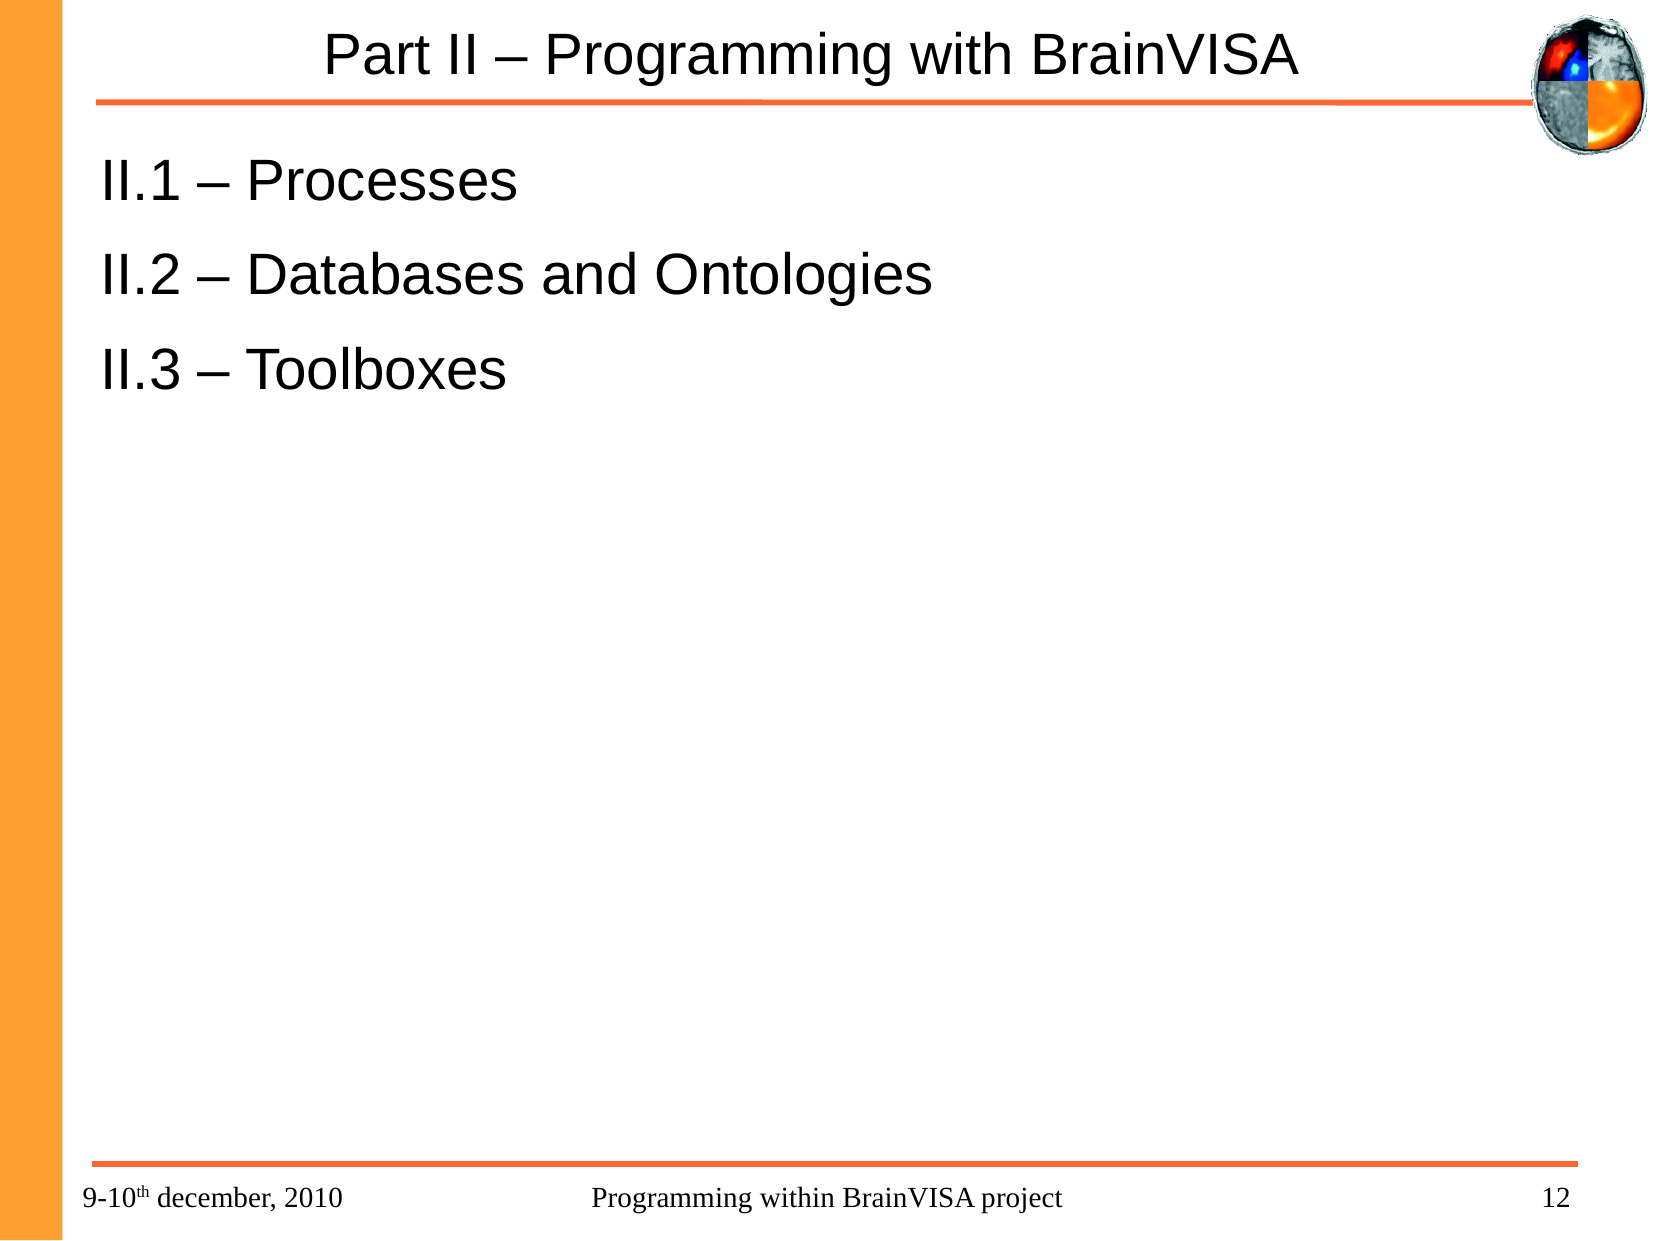

# Part II – Programming with BrainVISA
II.1 – Processes
II.2 – Databases and Ontologies
II.3 – Toolboxes
12